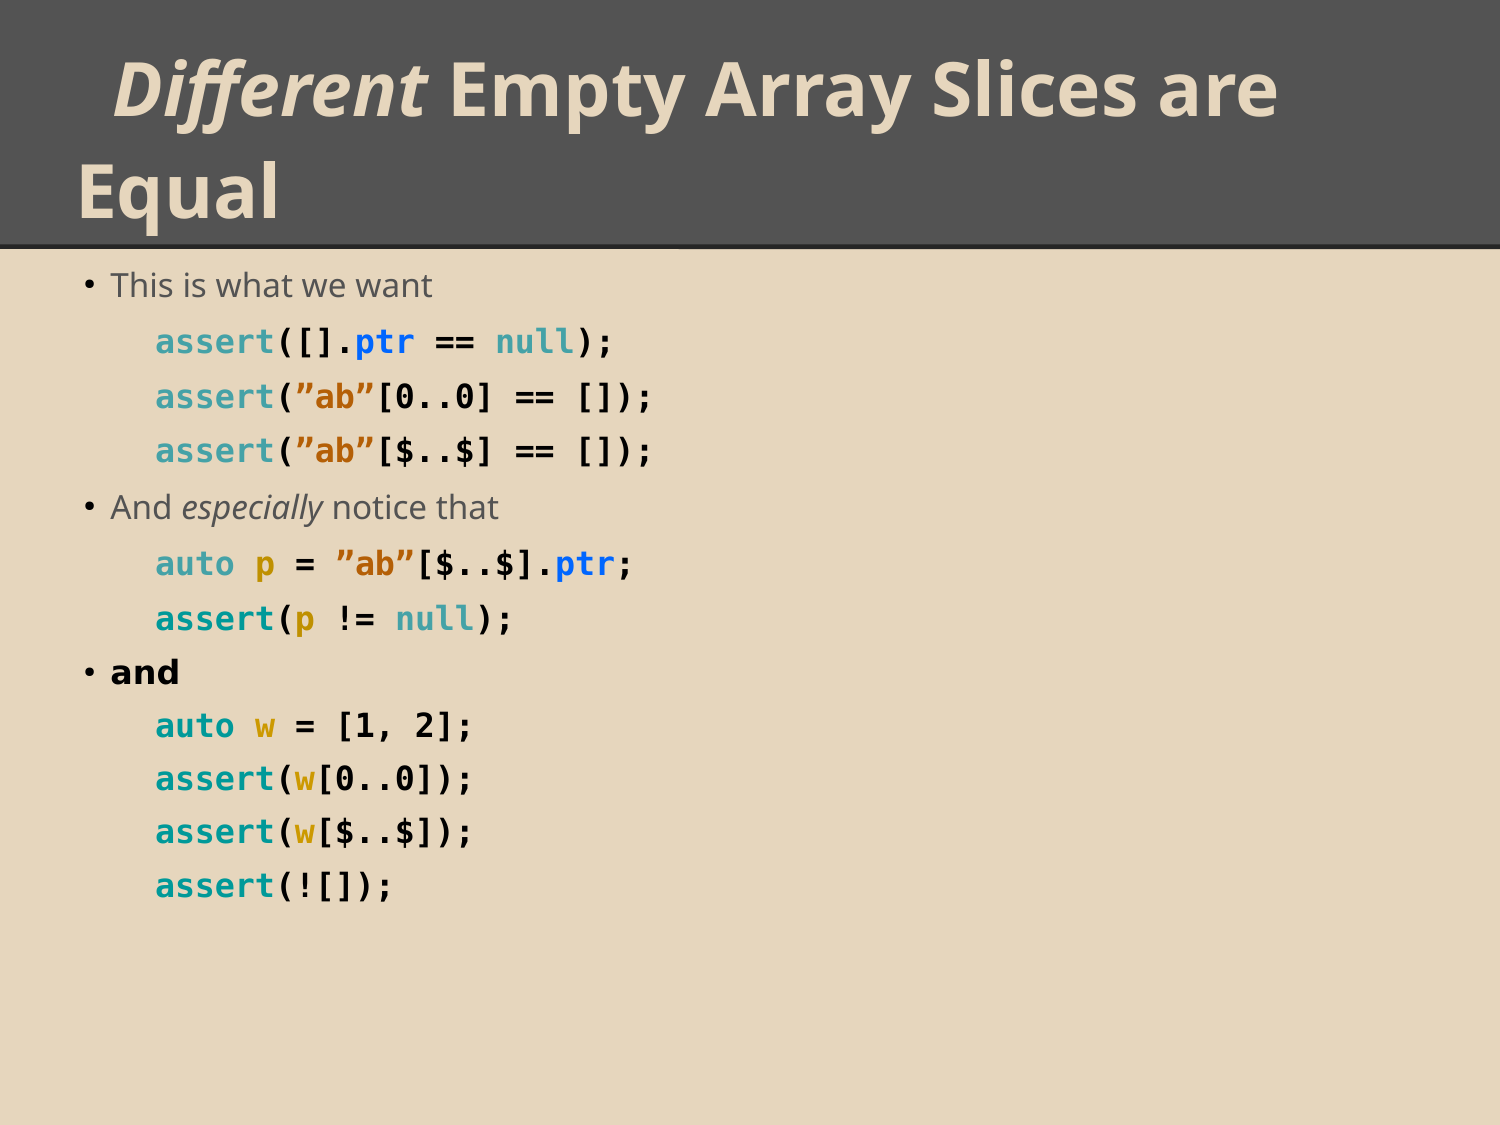

# Different Empty Array Slices are Equal
This is what we want
 assert([].ptr == null);
 assert(”ab”[0..0] == []);
 assert(”ab”[$..$] == []);
And especially notice that
 auto p = ”ab”[$..$].ptr;
 assert(p != null);
and
 auto w = [1, 2];
 assert(w[0..0]);
 assert(w[$..$]);
 assert(![]);